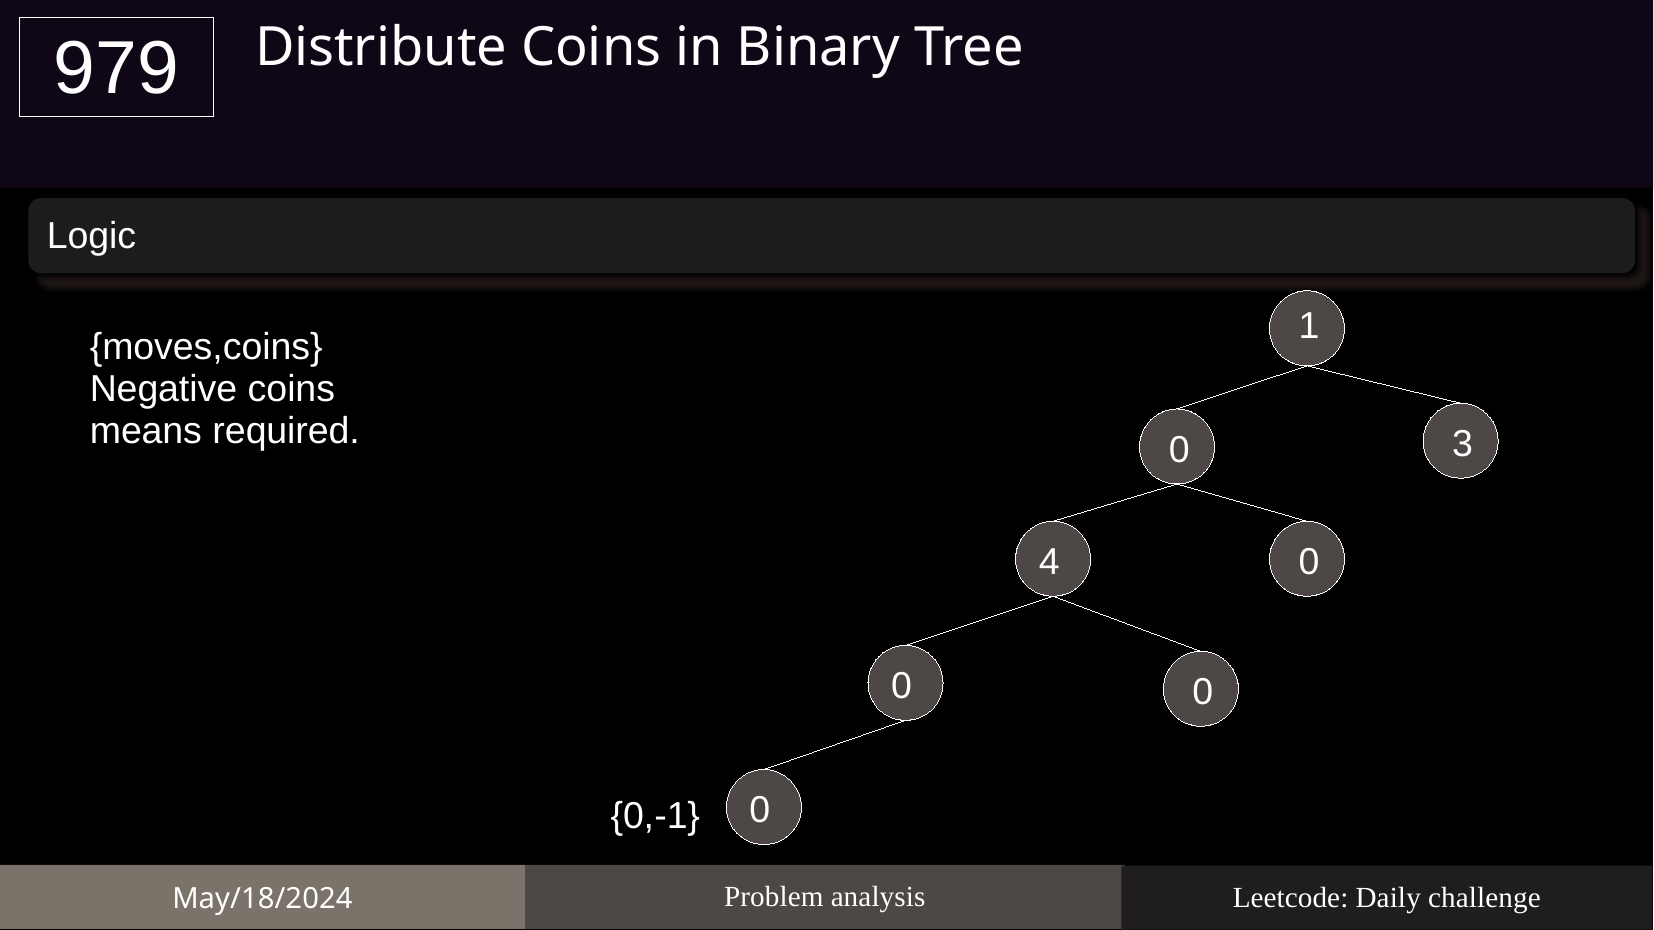

Logic
1
{moves,coins}
Negative coins means required.
3
0
4
0
0
0
0
{0,-1}